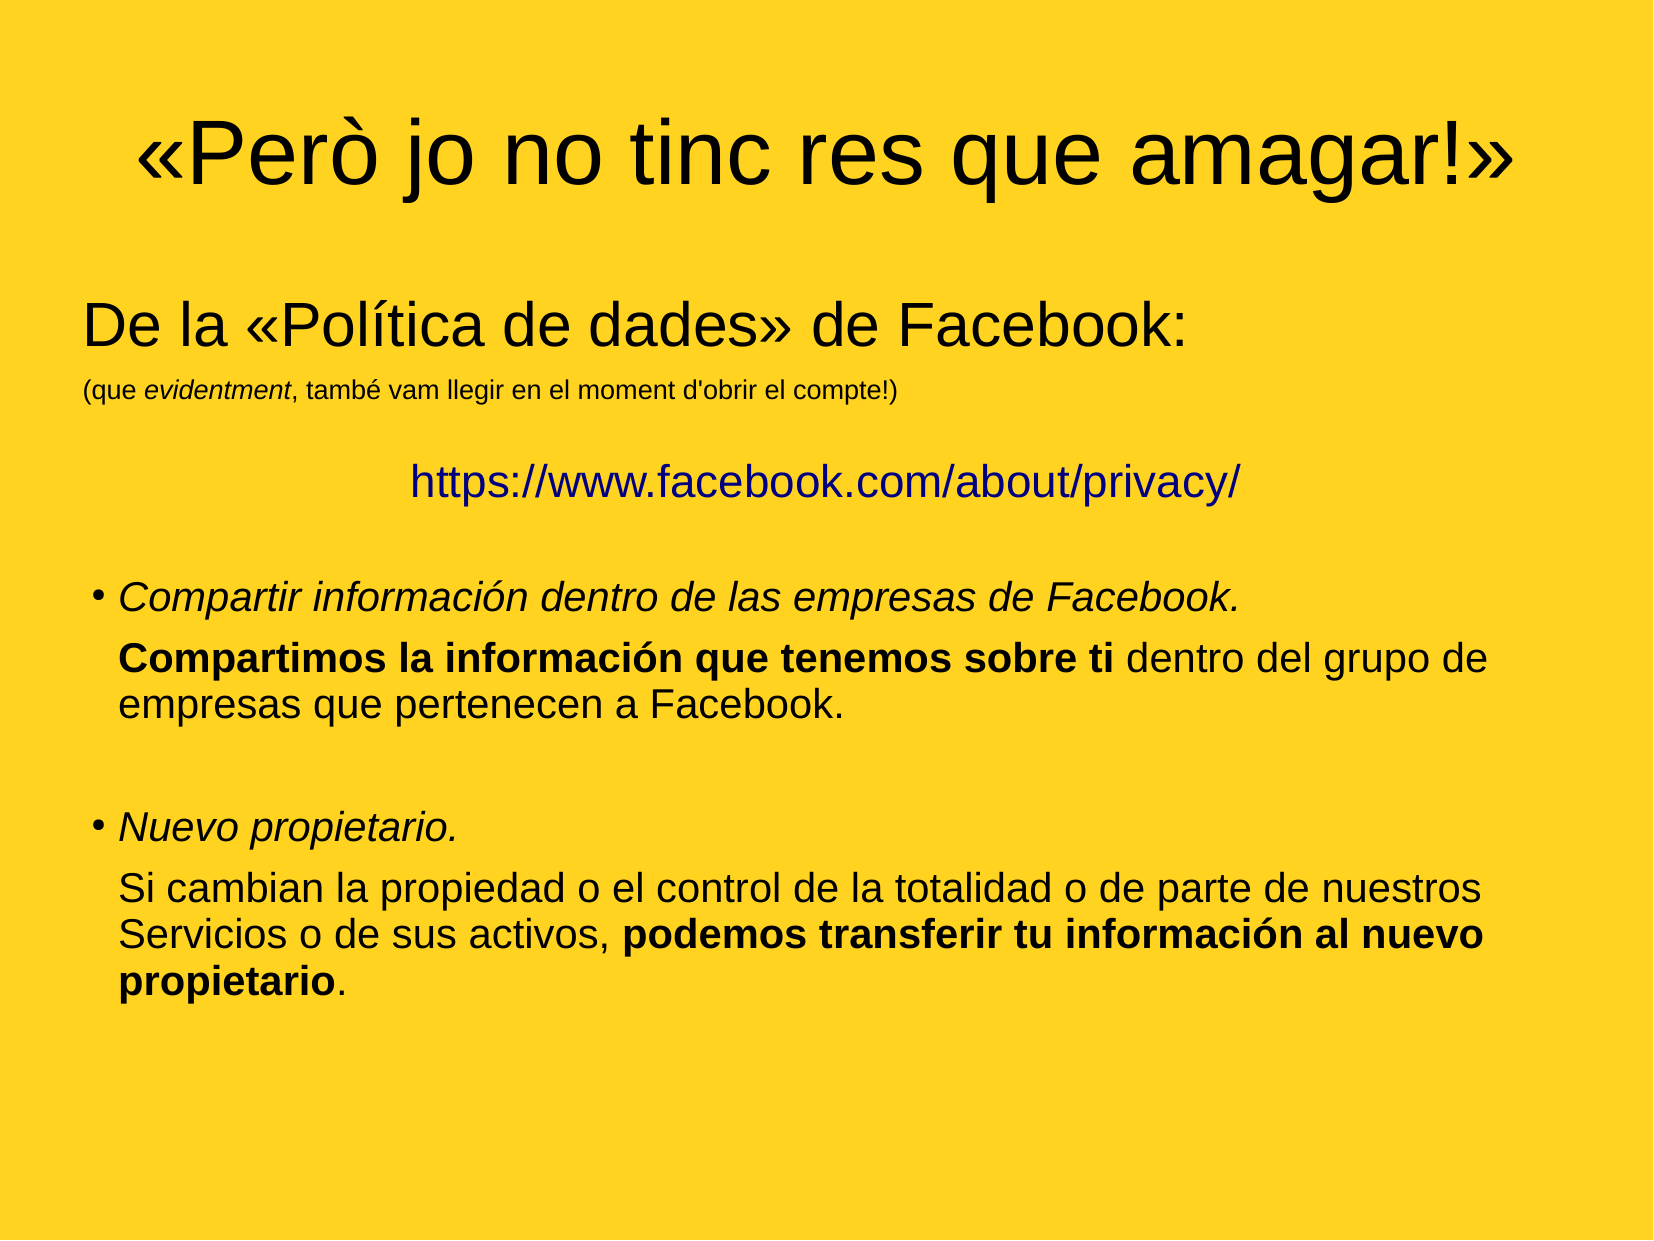

# «Però jo no tinc res que amagar!»
De la «Política de dades» de Facebook:
(que evidentment, també vam llegir en el moment d'obrir el compte!)
https://www.facebook.com/about/privacy/
Compartir información dentro de las empresas de Facebook.
Compartimos la información que tenemos sobre ti dentro del grupo de empresas que pertenecen a Facebook.
Nuevo propietario.
Si cambian la propiedad o el control de la totalidad o de parte de nuestros Servicios o de sus activos, podemos transferir tu información al nuevo propietario.